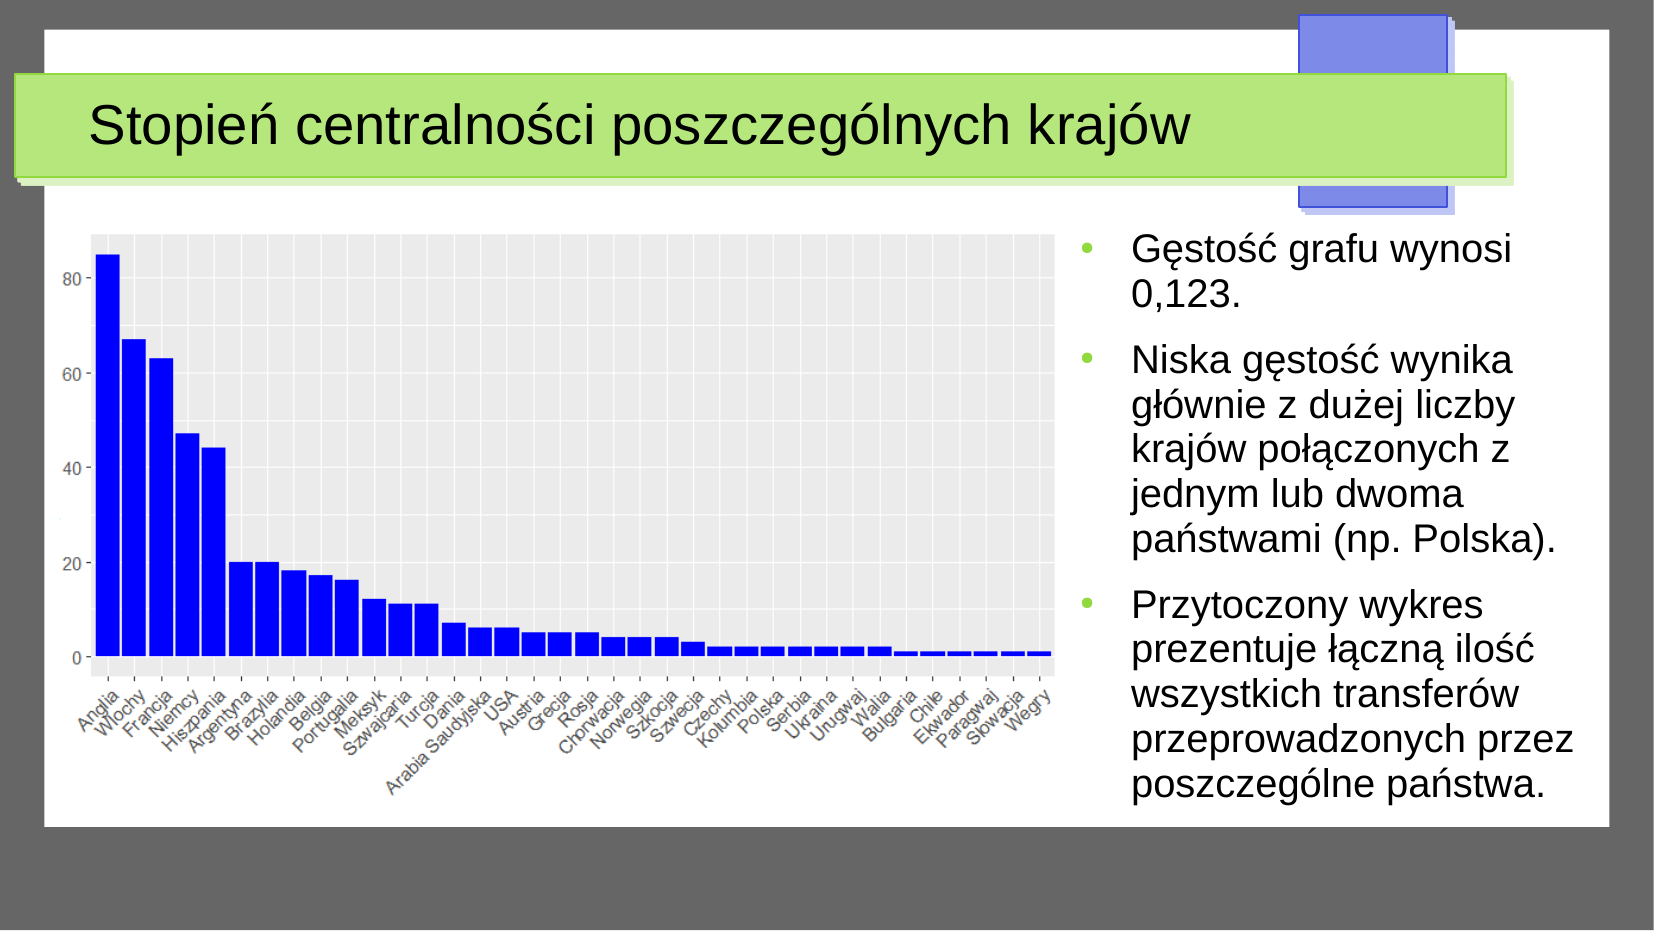

# Stopień centralności poszczególnych krajów
Gęstość grafu wynosi 0,123.
Niska gęstość wynika głównie z dużej liczby krajów połączonych z jednym lub dwoma państwami (np. Polska).
Przytoczony wykres prezentuje łączną ilość wszystkich transferów przeprowadzonych przez poszczególne państwa.